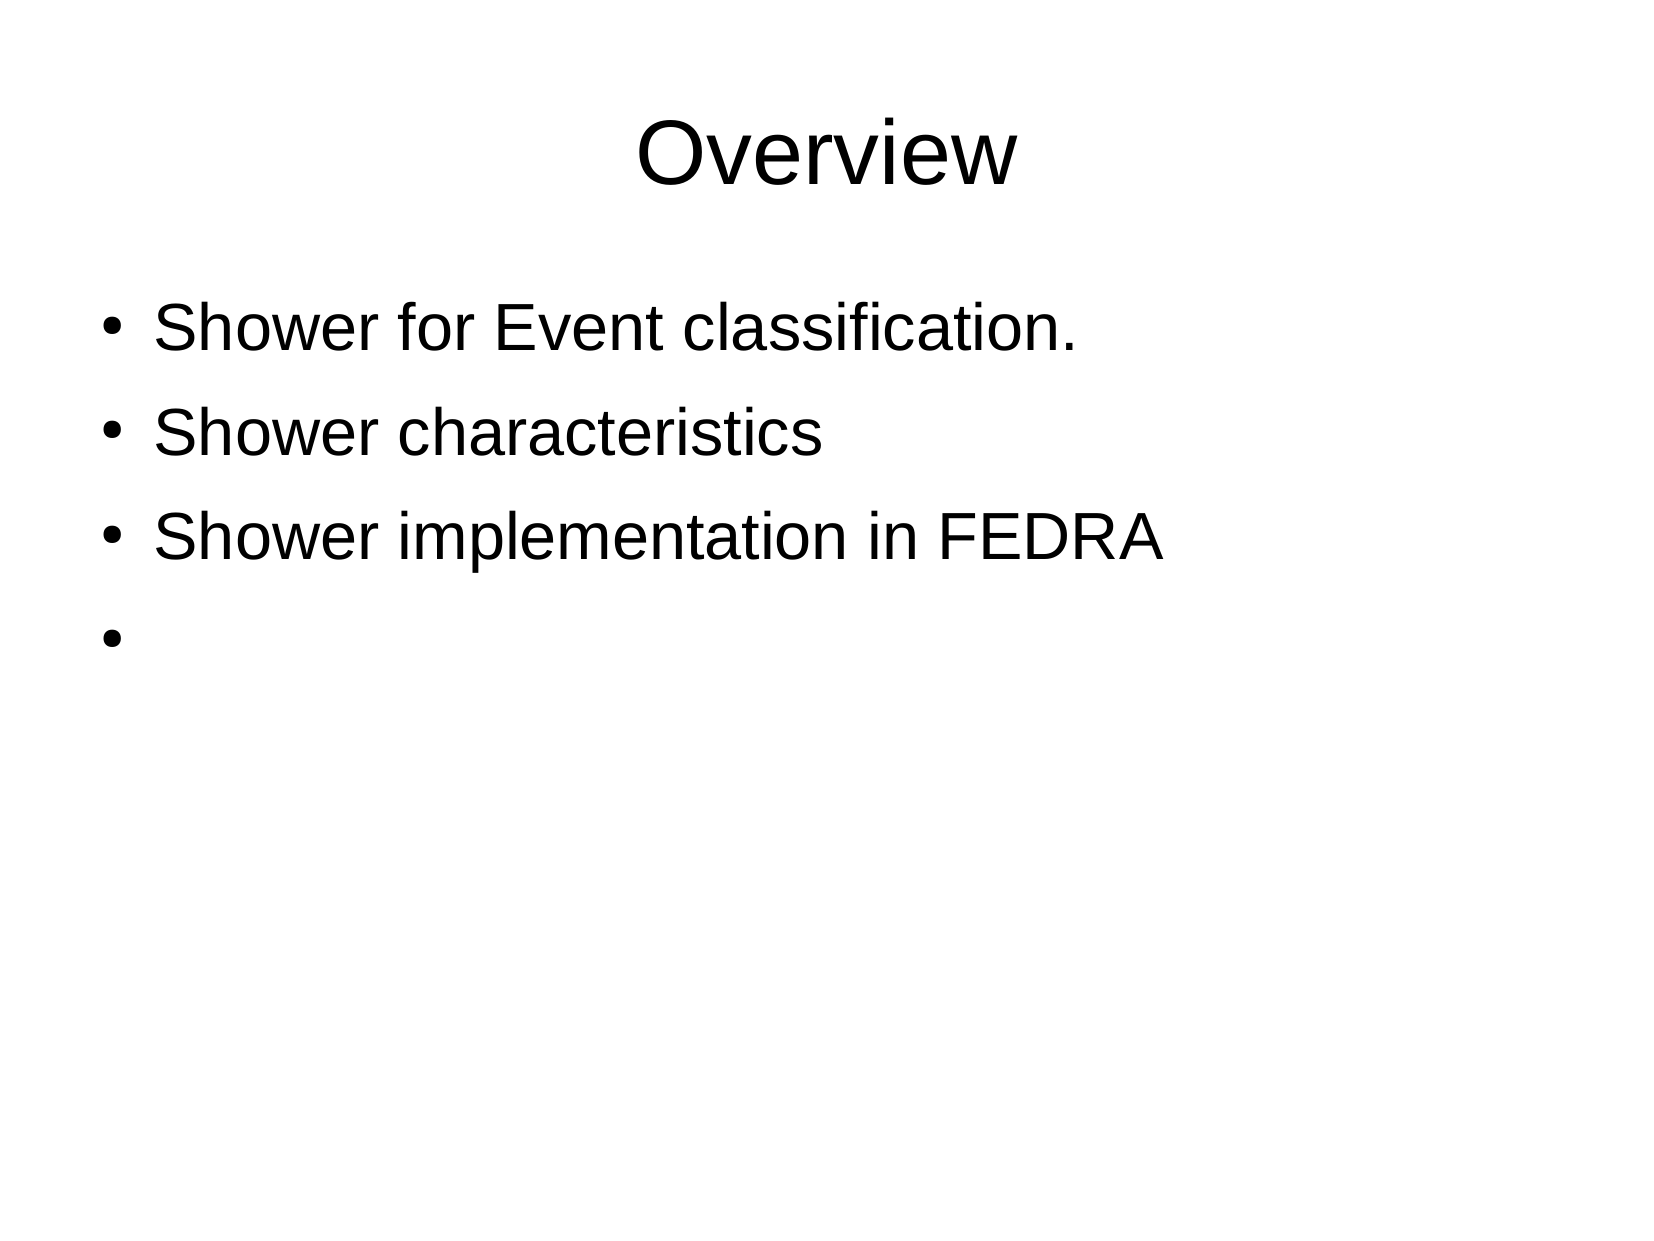

# Overview
Shower for Event classification.
Shower characteristics
Shower implementation in FEDRA